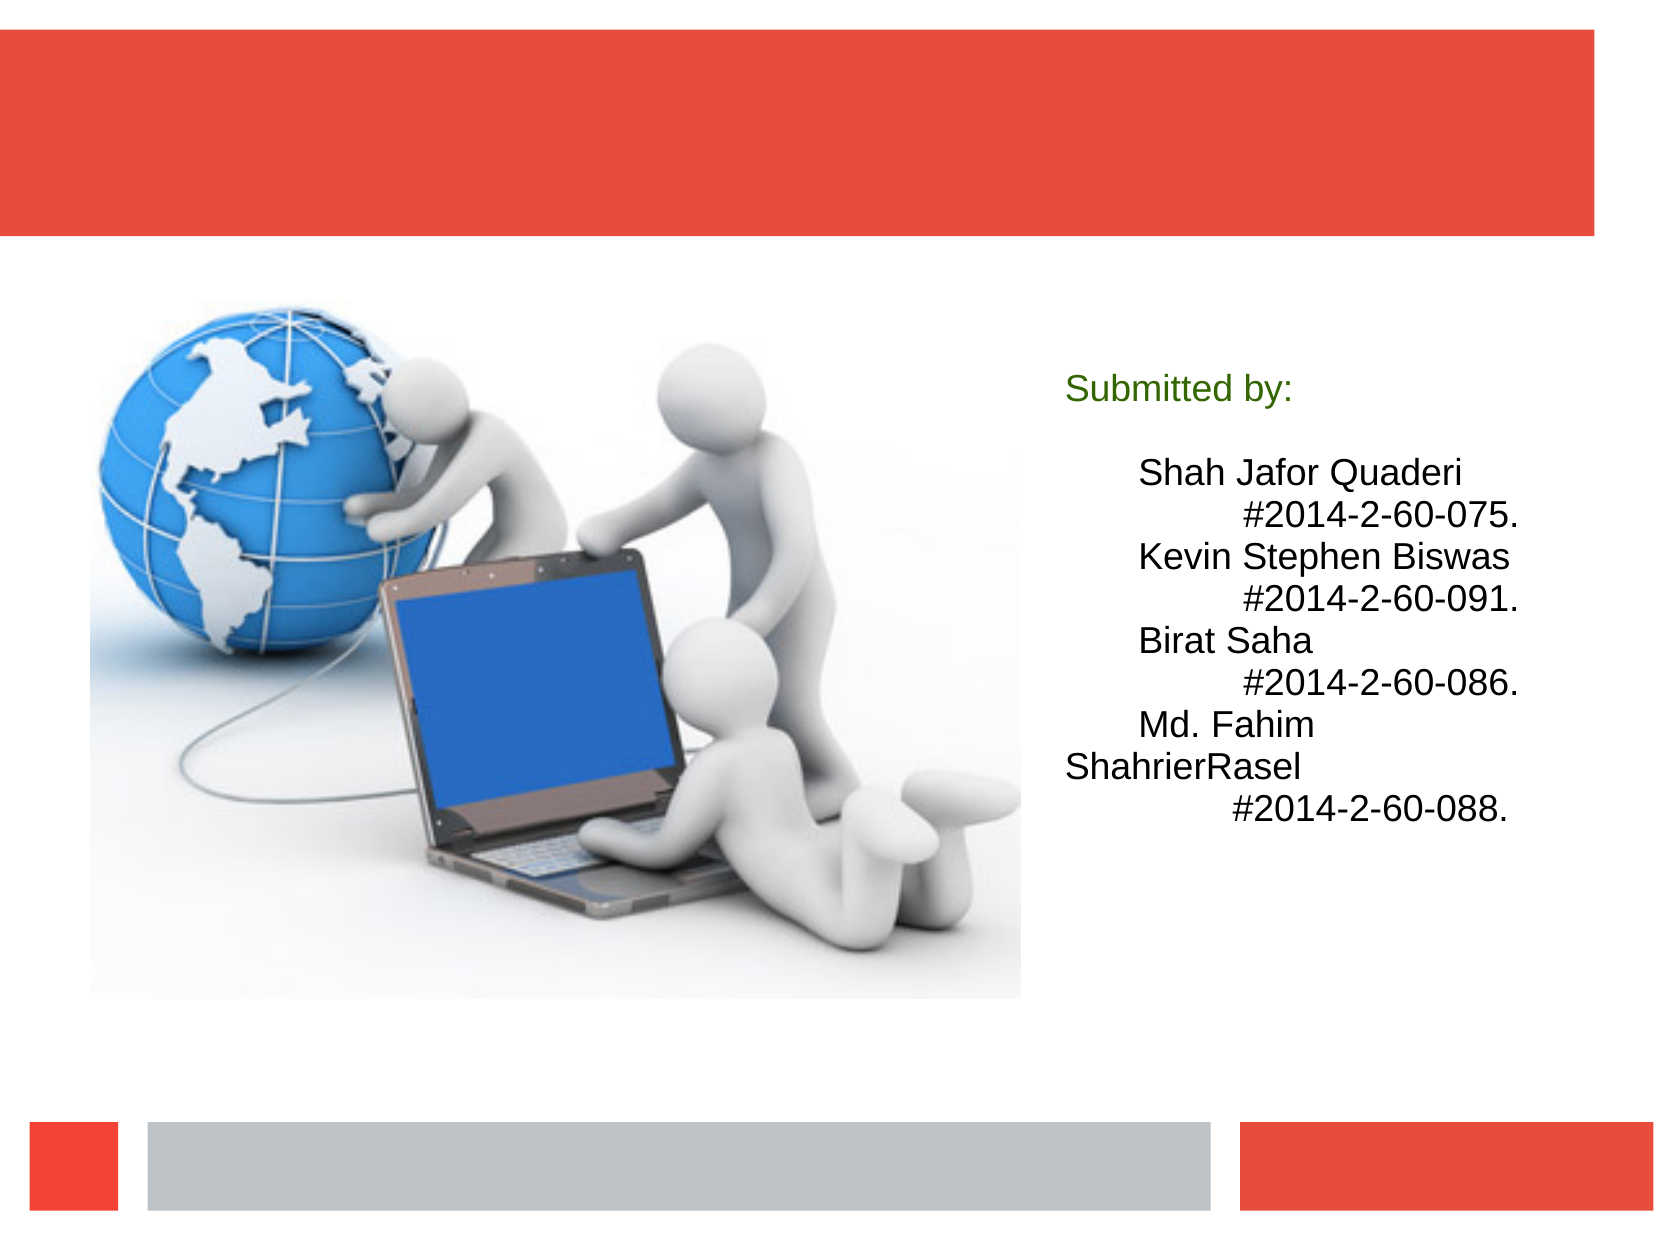

Submitted by:
 Shah Jafor Quaderi
 #2014-2-60-075.
 Kevin Stephen Biswas
 #2014-2-60-091.
 Birat Saha
 #2014-2-60-086.
 Md. Fahim ShahrierRasel
 #2014-2-60-088.